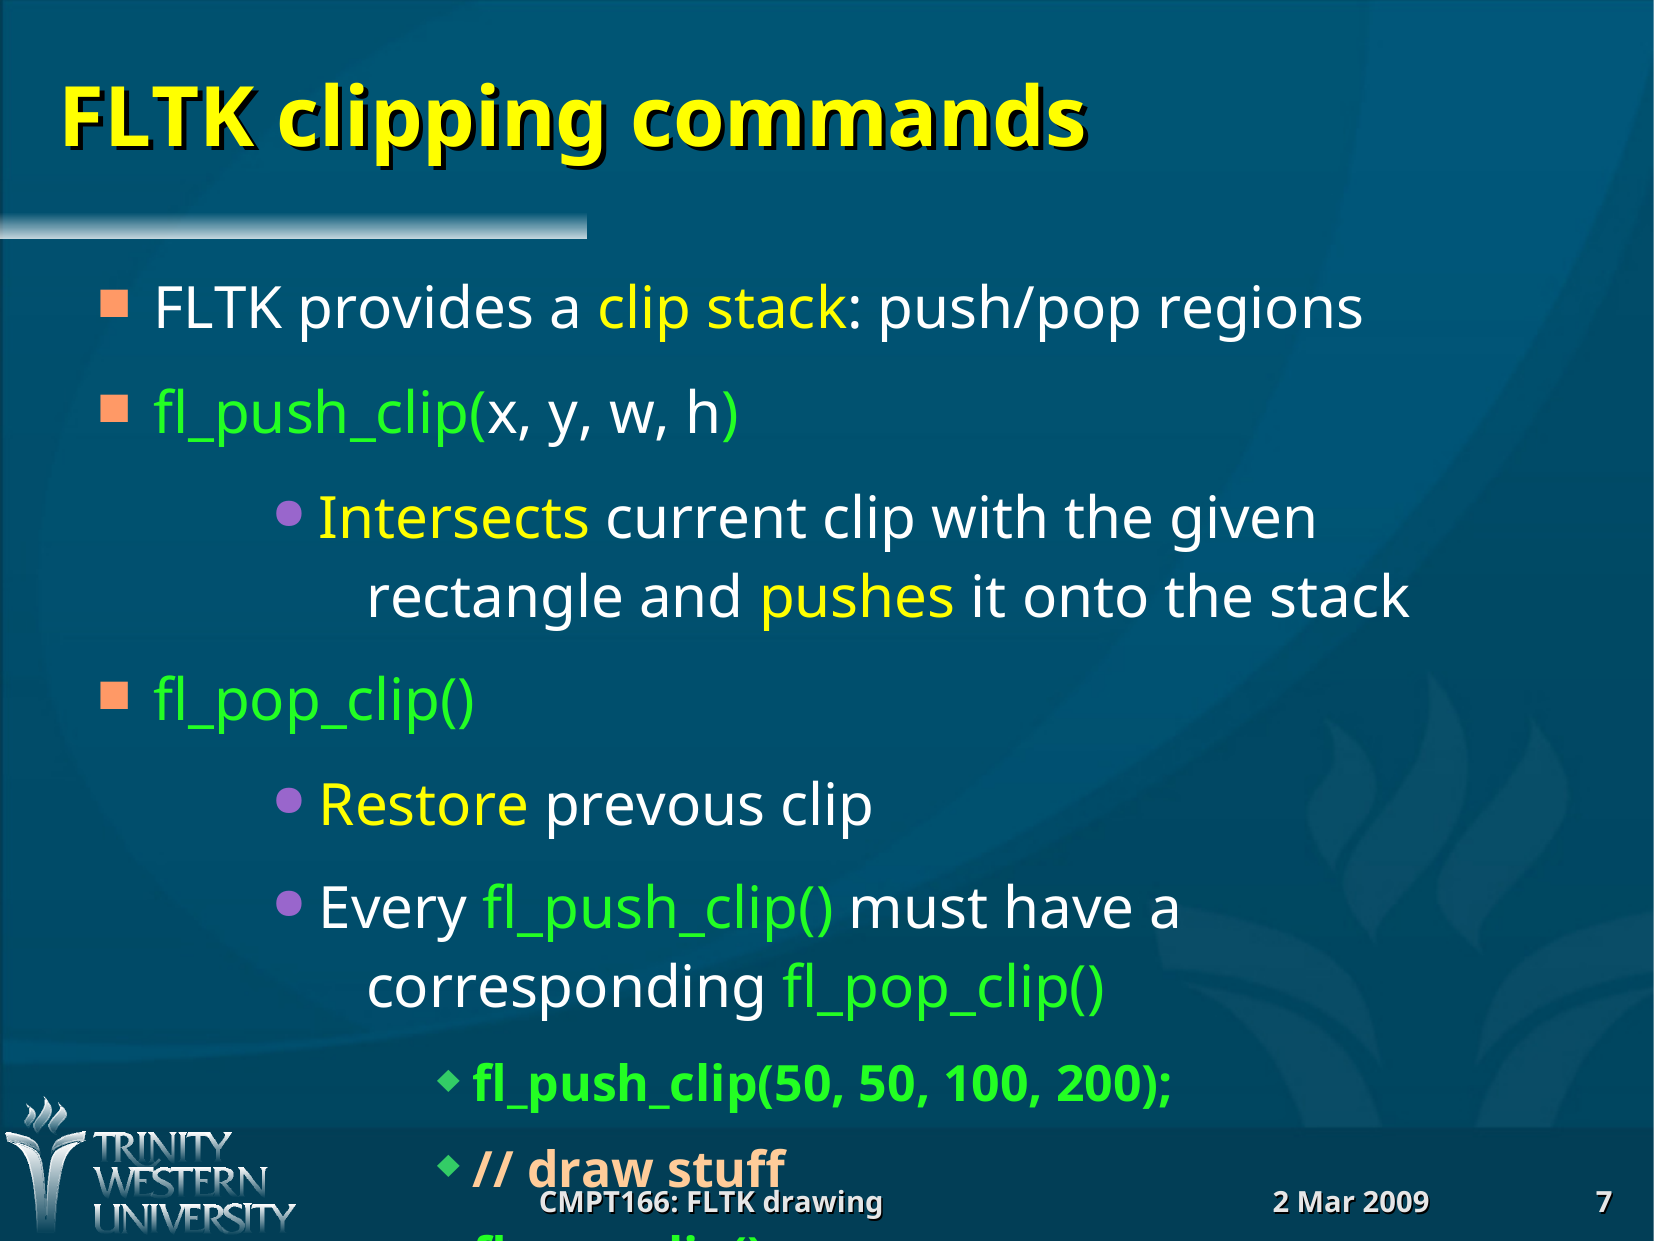

# FLTK clipping commands
FLTK provides a clip stack: push/pop regions
fl_push_clip(x, y, w, h)
Intersects current clip with the given rectangle and pushes it onto the stack
fl_pop_clip()
Restore prevous clip
Every fl_push_clip() must have a corresponding fl_pop_clip()
fl_push_clip(50, 50, 100, 200);
// draw stuff
fl_pop_clip();
CMPT166: FLTK drawing
2 Mar 2009
7